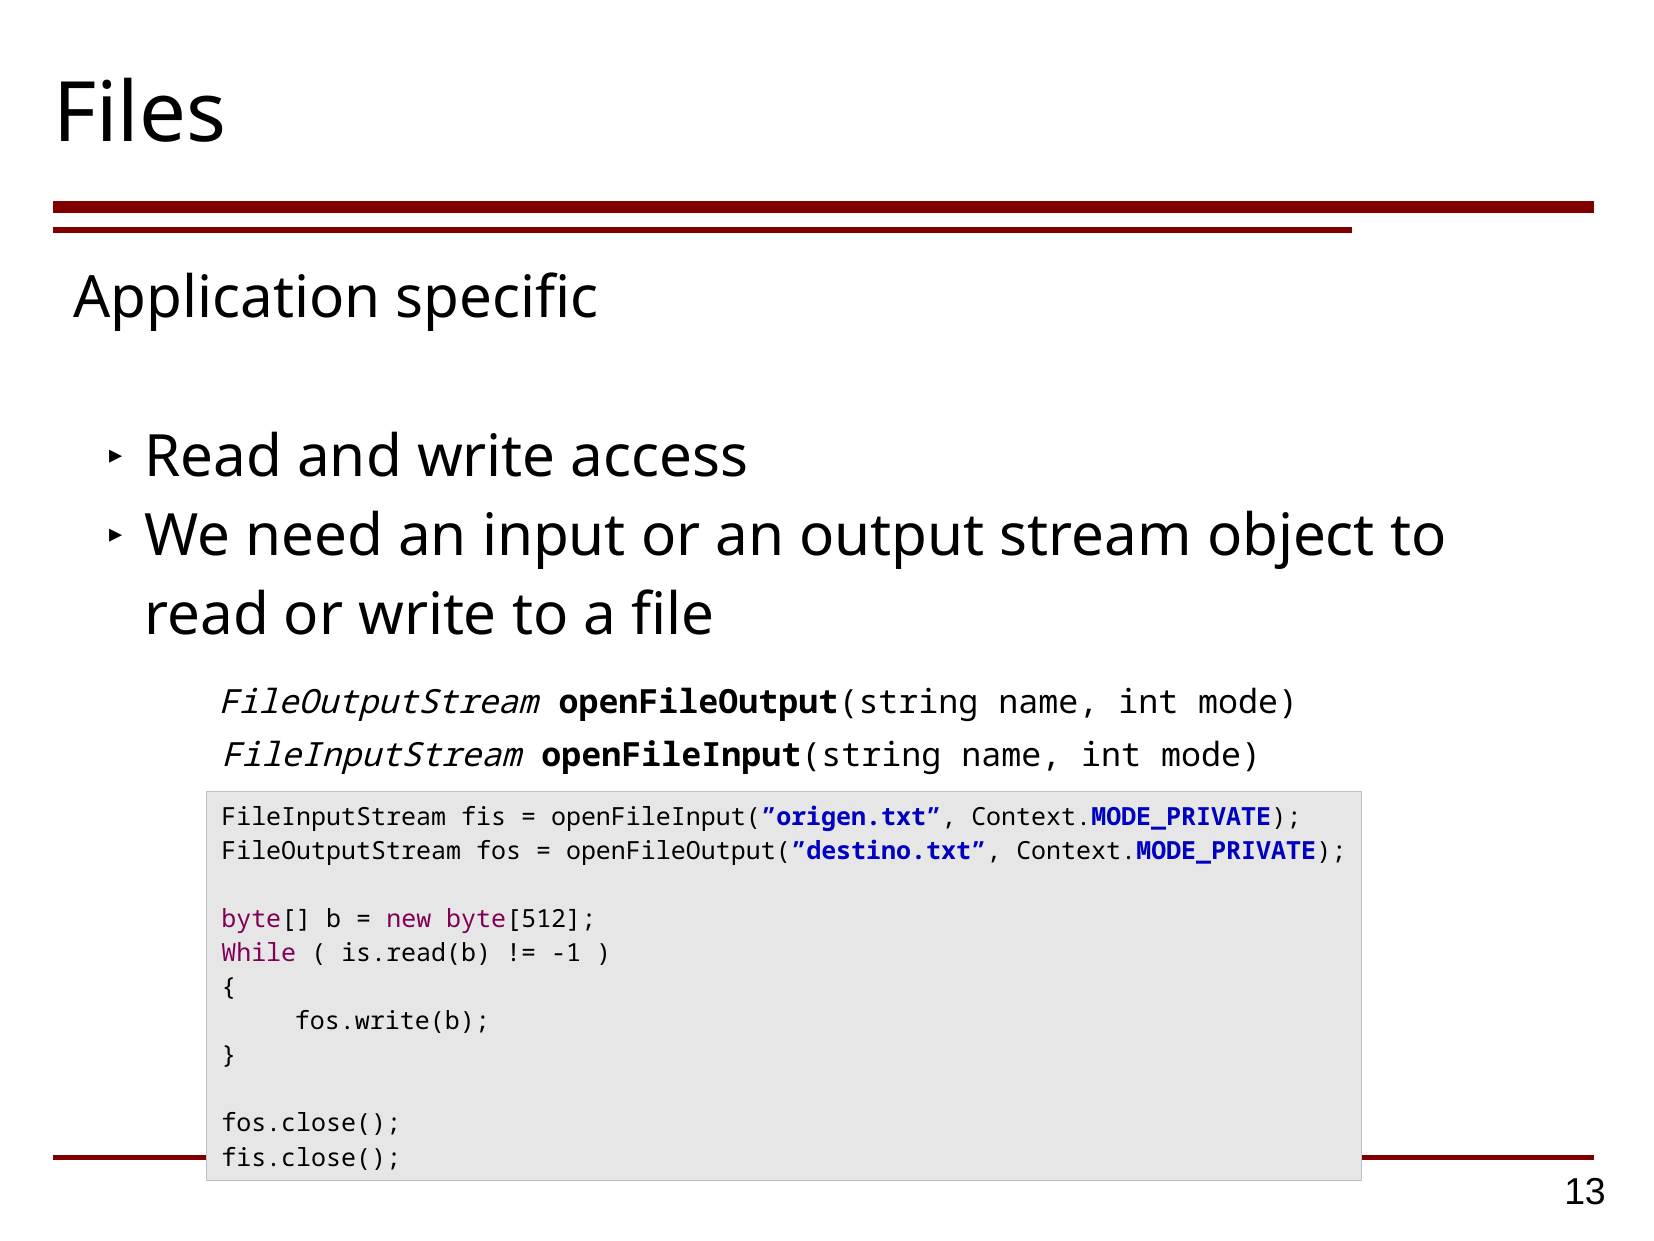

# Files
Application specific
Read and write access
We need an input or an output stream object to read or write to a file
	FileOutputStream openFileOutput(string name, int mode)
		FileInputStream openFileInput(string name, int mode)
FileInputStream fis = openFileInput(”origen.txt”, Context.MODE_PRIVATE);
FileOutputStream fos = openFileOutput(”destino.txt”, Context.MODE_PRIVATE);
byte[] b = new byte[512];
While ( is.read(b) != -1 )
{
	fos.write(b);
}
fos.close();
fis.close();